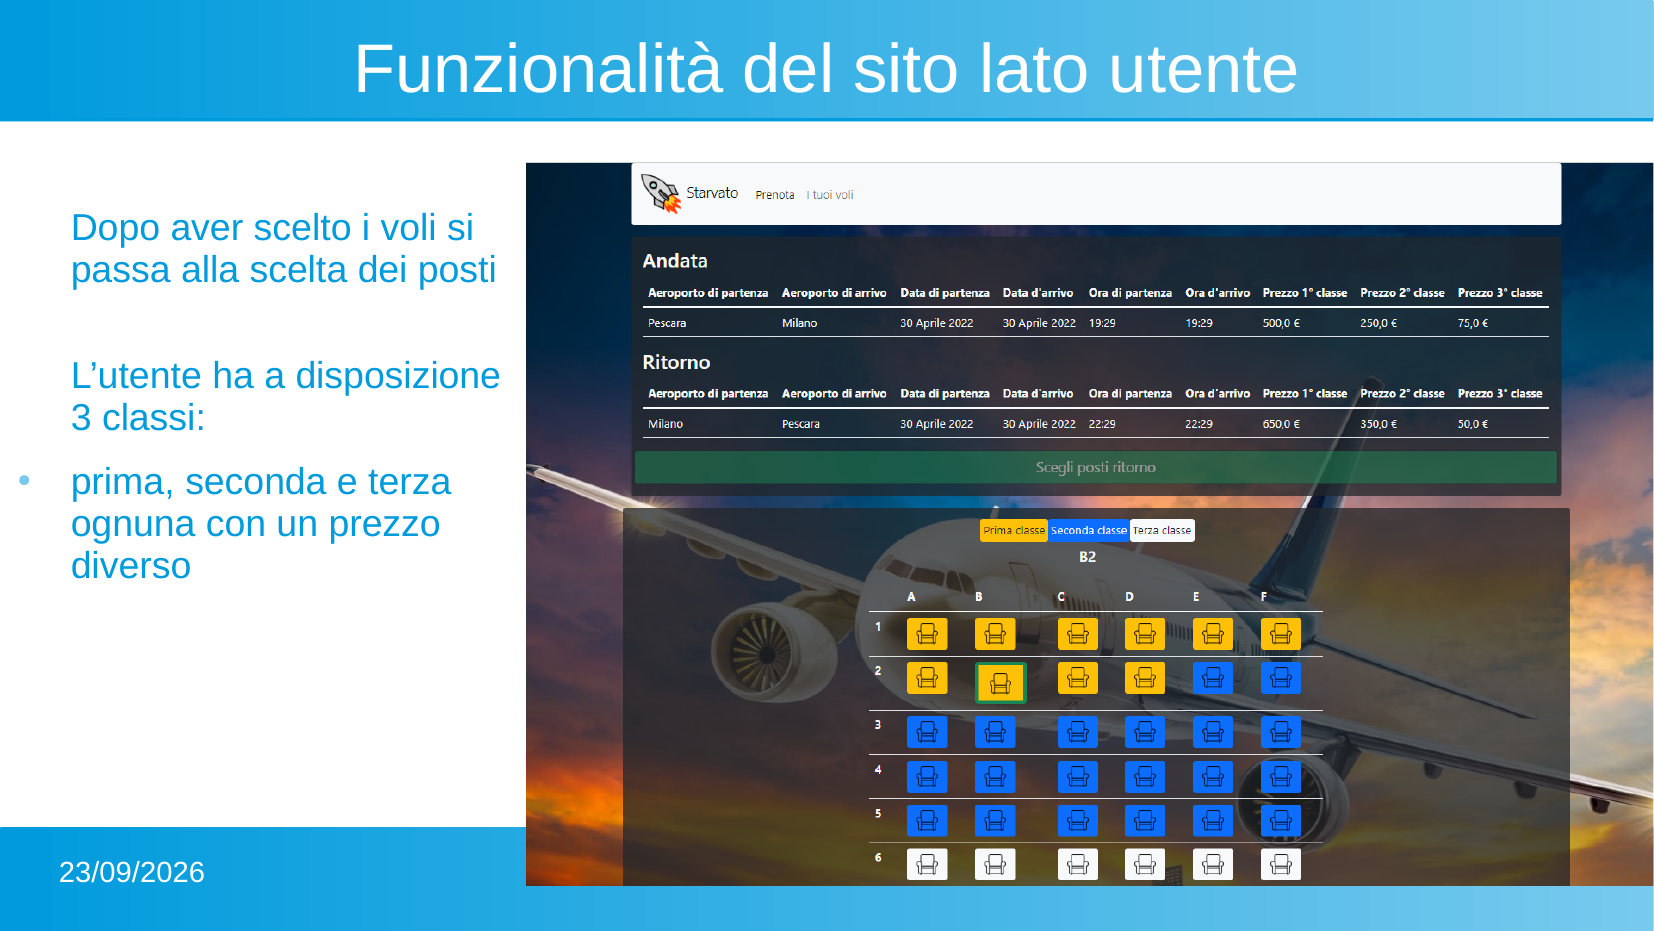

# Funzionalità del sito lato utente
Dopo aver scelto i voli si passa alla scelta dei posti
L’utente ha a disposizione 3 classi:
prima, seconda e terza ognuna con un prezzo diverso
4